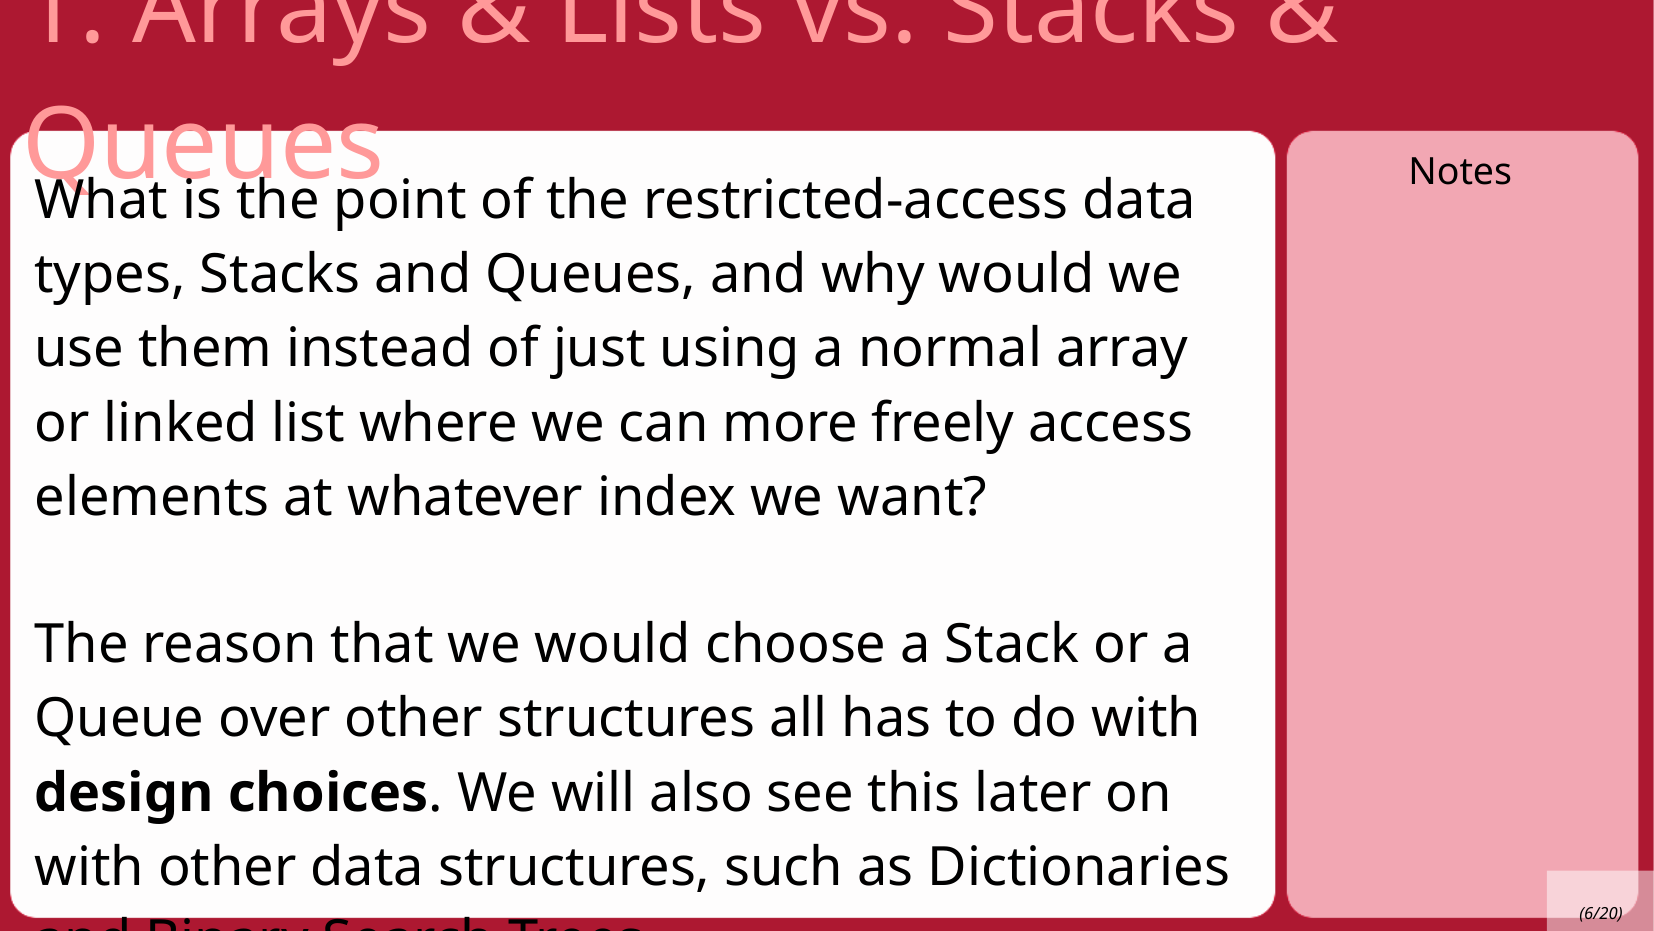

# 1. Arrays & Lists vs. Stacks & Queues
Notes
What is the point of the restricted-access data types, Stacks and Queues, and why would we use them instead of just using a normal array or linked list where we can more freely access elements at whatever index we want?
The reason that we would choose a Stack or a Queue over other structures all has to do with design choices. We will also see this later on with other data structures, such as Dictionaries and Binary Search Trees.